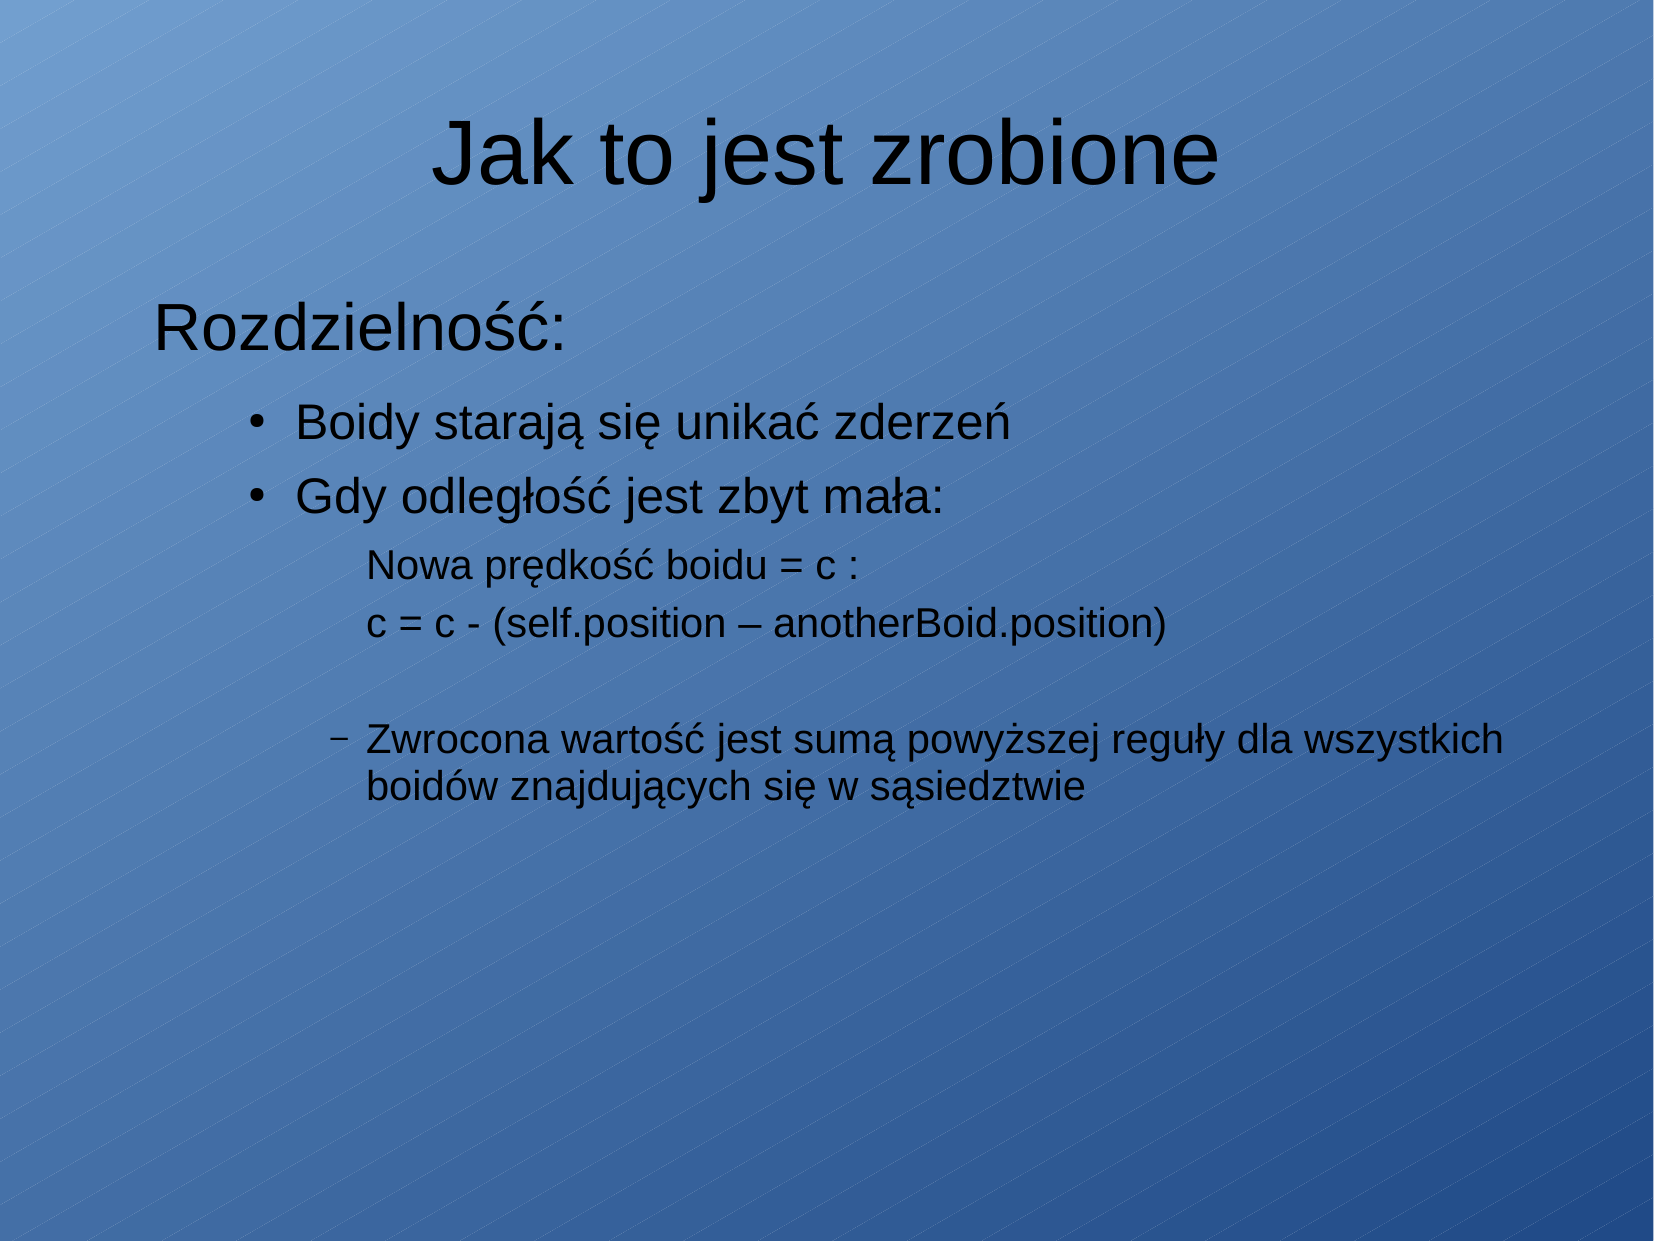

# Jak to jest zrobione
Rozdzielność:
Boidy starają się unikać zderzeń
Gdy odległość jest zbyt mała:
Nowa prędkość boidu = c :
c = c - (self.position – anotherBoid.position)
Zwrocona wartość jest sumą powyższej reguły dla wszystkich boidów znajdujących się w sąsiedztwie